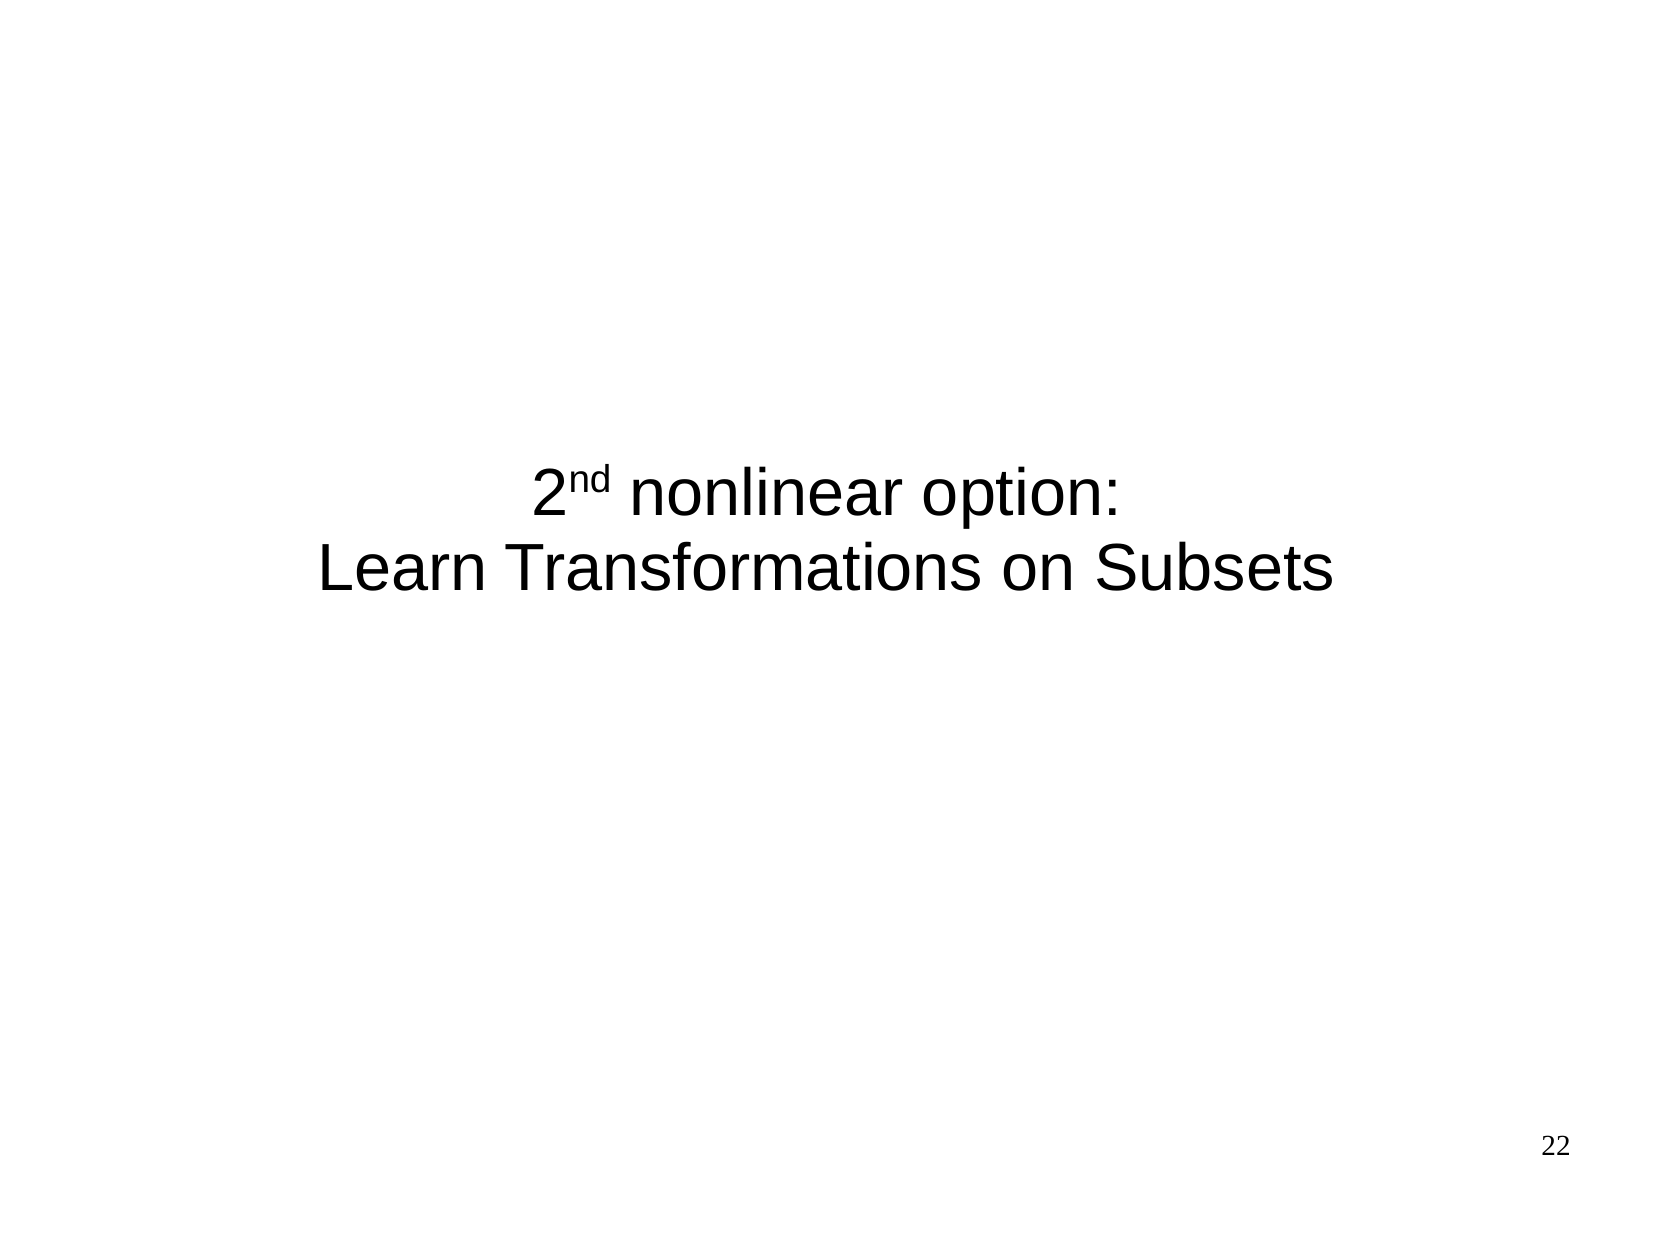

# 2nd nonlinear option:
Learn Transformations on Subsets
22